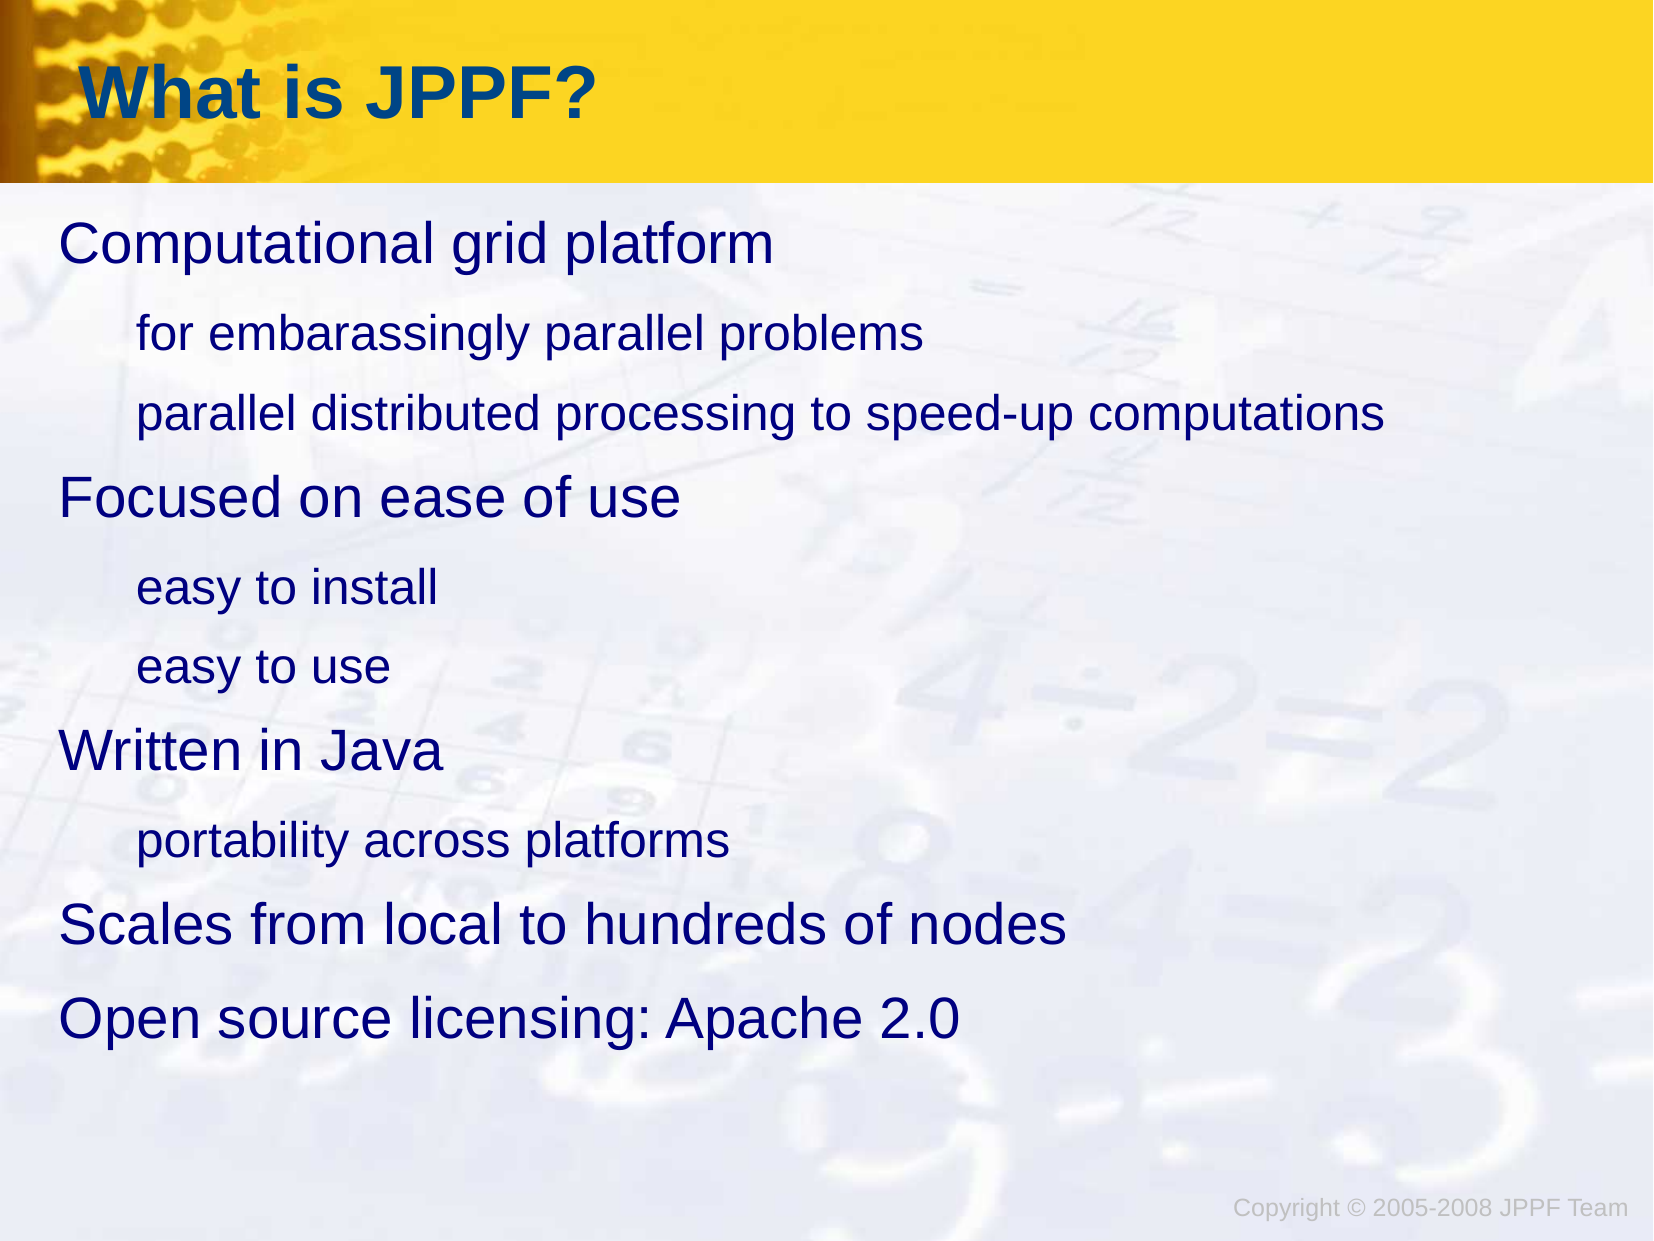

# What is JPPF?
Computational grid platform
for embarassingly parallel problems
parallel distributed processing to speed-up computations
Focused on ease of use
easy to install
easy to use
Written in Java
portability across platforms
Scales from local to hundreds of nodes
Open source licensing: Apache 2.0